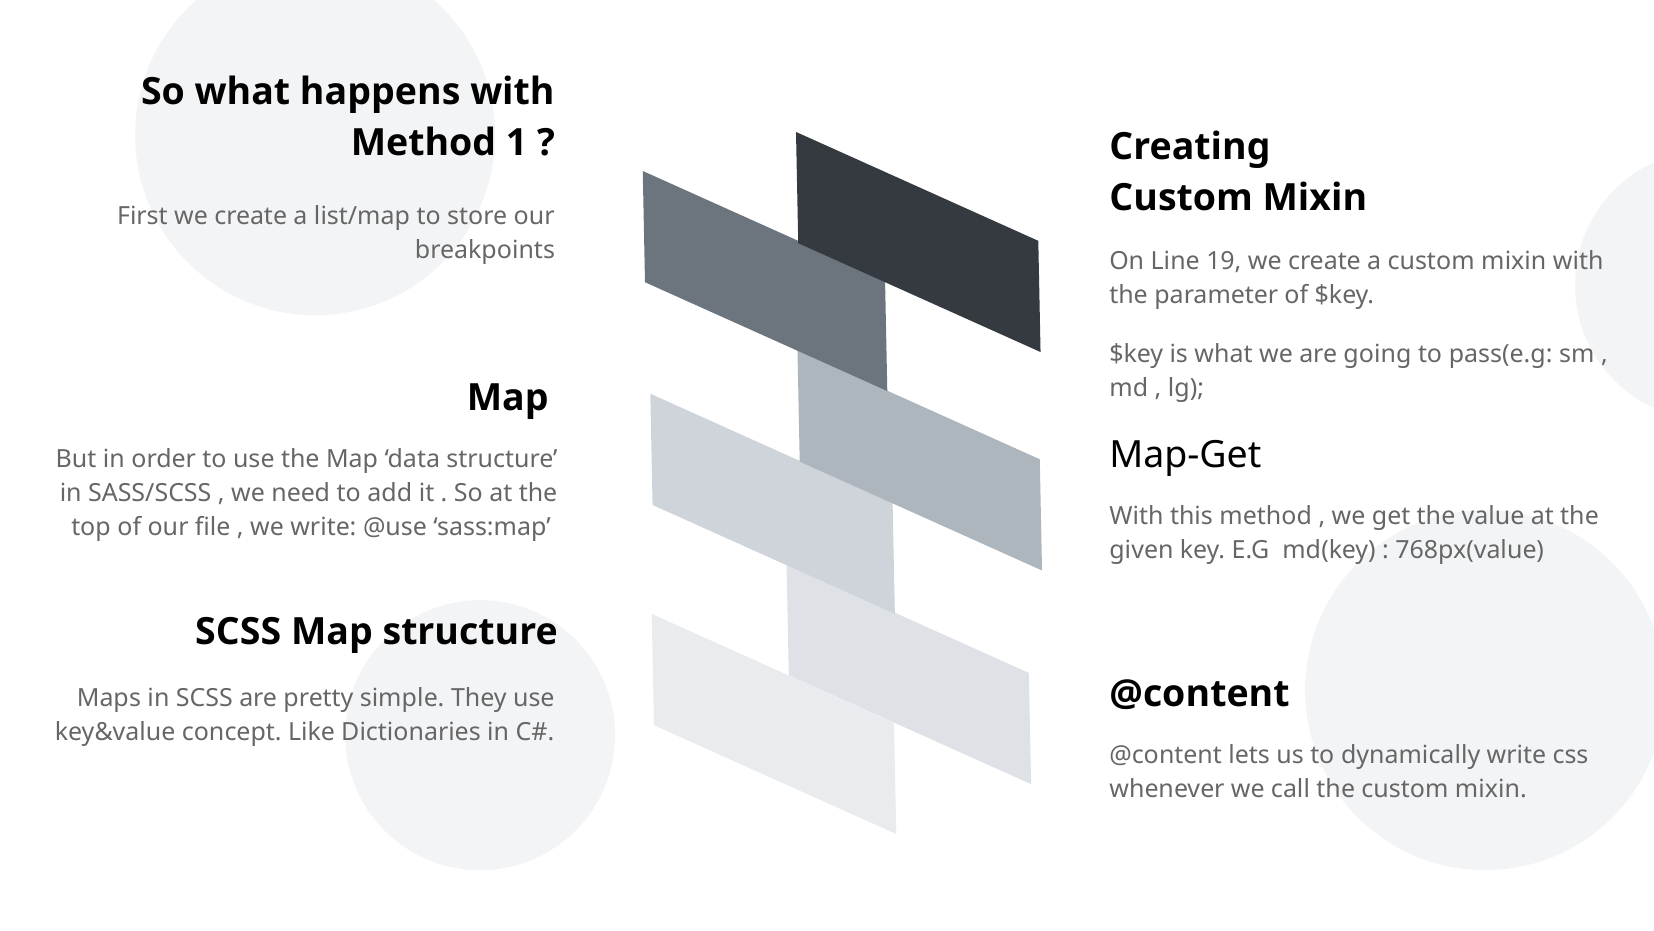

So what happens with Method 1 ?
Creating Custom Mixin
First we create a list/map to store our breakpoints
On Line 19, we create a custom mixin with the parameter of $key.
$key is what we are going to pass(e.g: sm , md , lg);
Map
Map-Get
But in order to use the Map ‘data structure’ in SASS/SCSS , we need to add it . So at the top of our file , we write: @use ‘sass:map’
With this method , we get the value at the given key. E.G md(key) : 768px(value)
SCSS Map structure
@content
Maps in SCSS are pretty simple. They use key&value concept. Like Dictionaries in C#.
@content lets us to dynamically write css whenever we call the custom mixin.